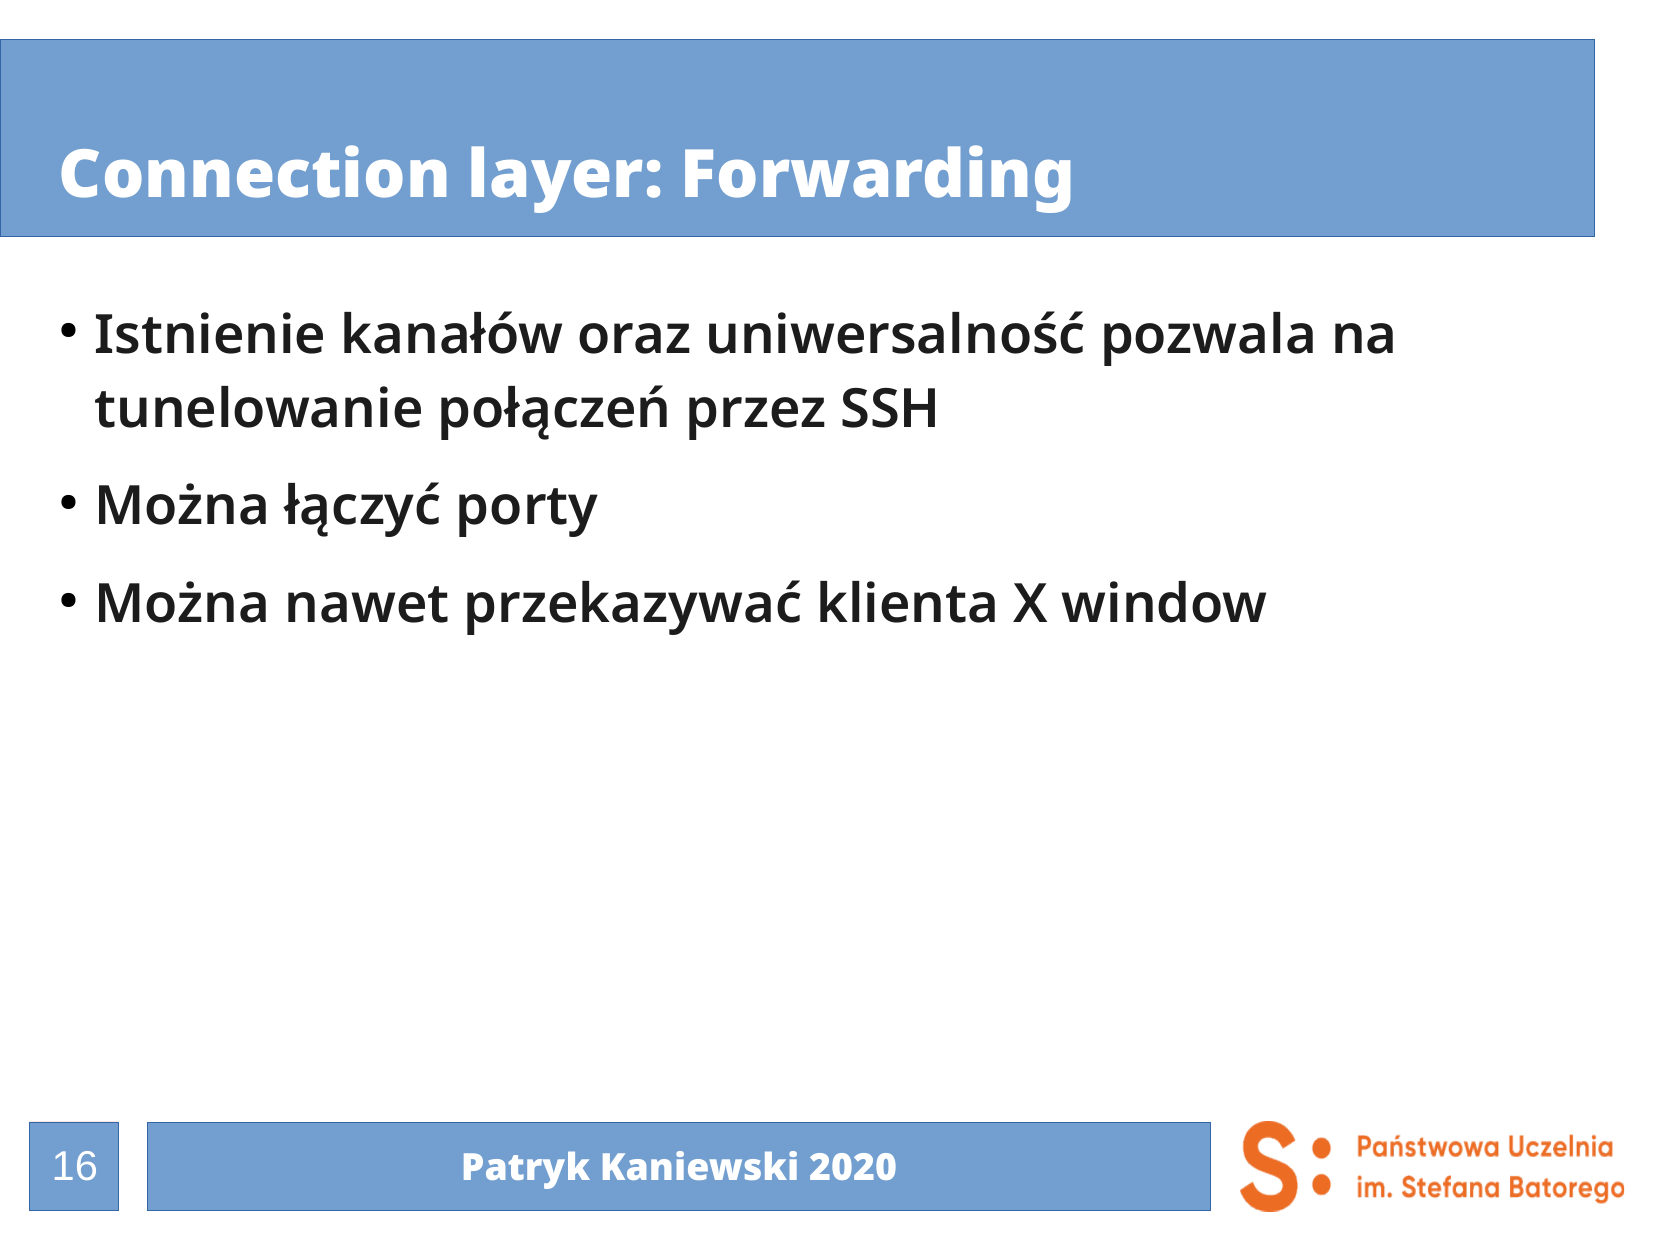

# Connection layer: Forwarding
Istnienie kanałów oraz uniwersalność pozwala na tunelowanie połączeń przez SSH
Można łączyć porty
Można nawet przekazywać klienta X window